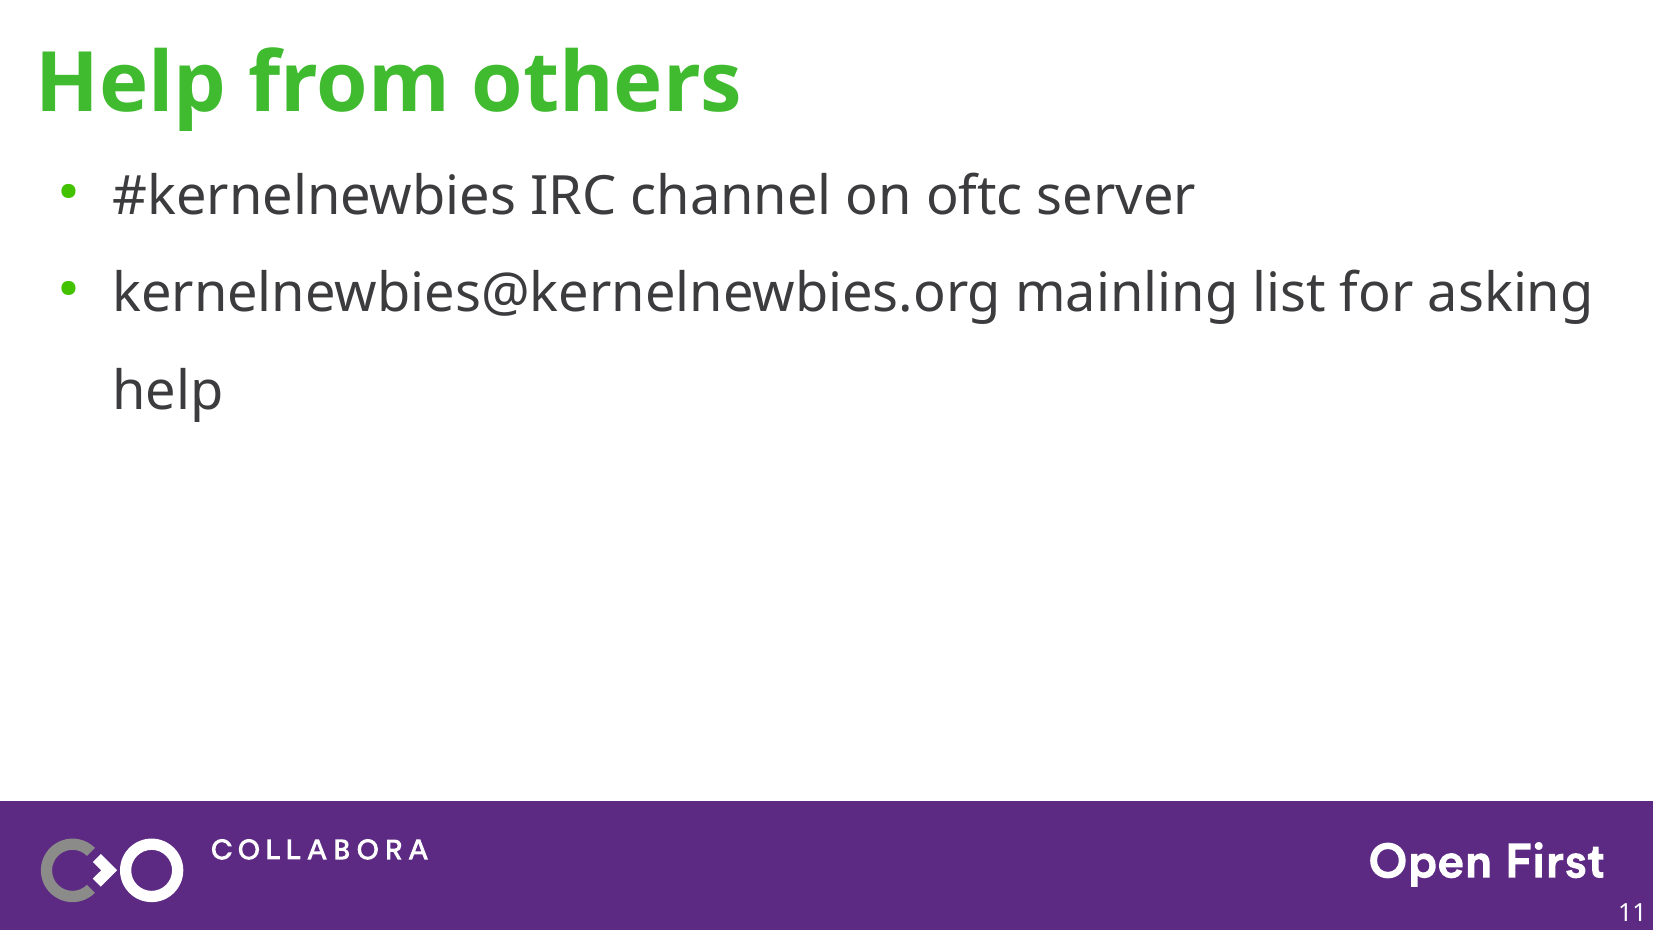

# Help from others
#kernelnewbies IRC channel on oftc server
kernelnewbies@kernelnewbies.org mainling list for asking help